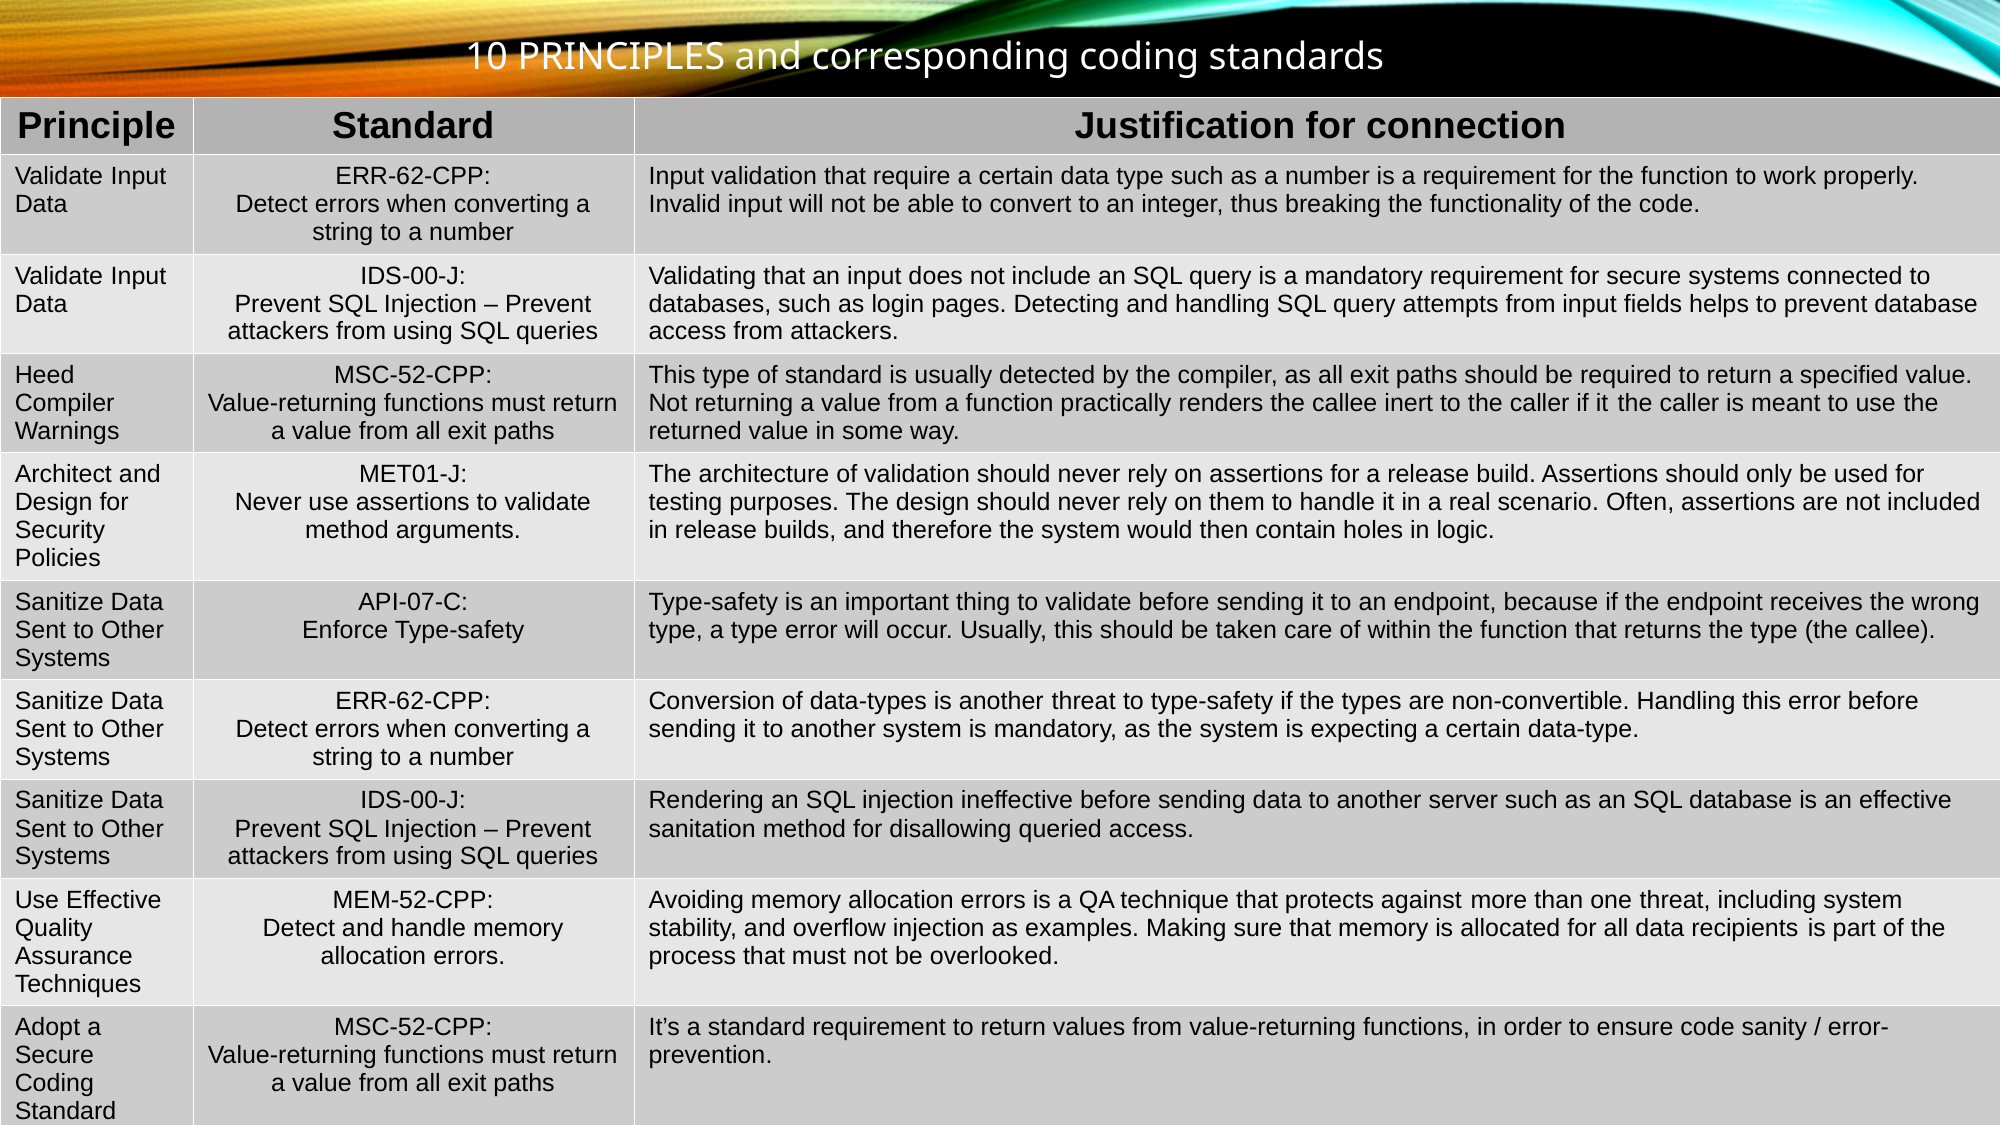

# 10 PRINCIPLES and corresponding coding standards
| Principle | Standard | Justification for connection |
| --- | --- | --- |
| Validate Input Data | ERR-62-CPP: Detect errors when converting a string to a number | Input validation that require a certain data type such as a number is a requirement for the function to work properly. Invalid input will not be able to convert to an integer, thus breaking the functionality of the code. |
| Validate Input Data | IDS-00-J: Prevent SQL Injection – Prevent attackers from using SQL queries | Validating that an input does not include an SQL query is a mandatory requirement for secure systems connected to databases, such as login pages. Detecting and handling SQL query attempts from input fields helps to prevent database access from attackers. |
| Heed Compiler Warnings | MSC-52-CPP: Value-returning functions must return a value from all exit paths | This type of standard is usually detected by the compiler, as all exit paths should be required to return a specified value. Not returning a value from a function practically renders the callee inert to the caller if it the caller is meant to use the returned value in some way. |
| Architect and Design for Security Policies | MET01-J: Never use assertions to validate method arguments. | The architecture of validation should never rely on assertions for a release build. Assertions should only be used for testing purposes. The design should never rely on them to handle it in a real scenario. Often, assertions are not included in release builds, and therefore the system would then contain holes in logic. |
| Sanitize Data Sent to Other Systems | API-07-C: Enforce Type-safety | Type-safety is an important thing to validate before sending it to an endpoint, because if the endpoint receives the wrong type, a type error will occur. Usually, this should be taken care of within the function that returns the type (the callee). |
| Sanitize Data Sent to Other Systems | ERR-62-CPP: Detect errors when converting a string to a number | Conversion of data-types is another threat to type-safety if the types are non-convertible. Handling this error before sending it to another system is mandatory, as the system is expecting a certain data-type. |
| Sanitize Data Sent to Other Systems | IDS-00-J: Prevent SQL Injection – Prevent attackers from using SQL queries | Rendering an SQL injection ineffective before sending data to another server such as an SQL database is an effective sanitation method for disallowing queried access. |
| Use Effective Quality Assurance Techniques | MEM-52-CPP: Detect and handle memory allocation errors. | Avoiding memory allocation errors is a QA technique that protects against more than one threat, including system stability, and overflow injection as examples. Making sure that memory is allocated for all data recipients is part of the process that must not be overlooked. |
| Adopt a Secure Coding Standard | MSC-52-CPP: Value-returning functions must return a value from all exit paths | It’s a standard requirement to return values from value-returning functions, in order to ensure code sanity / error-prevention. |